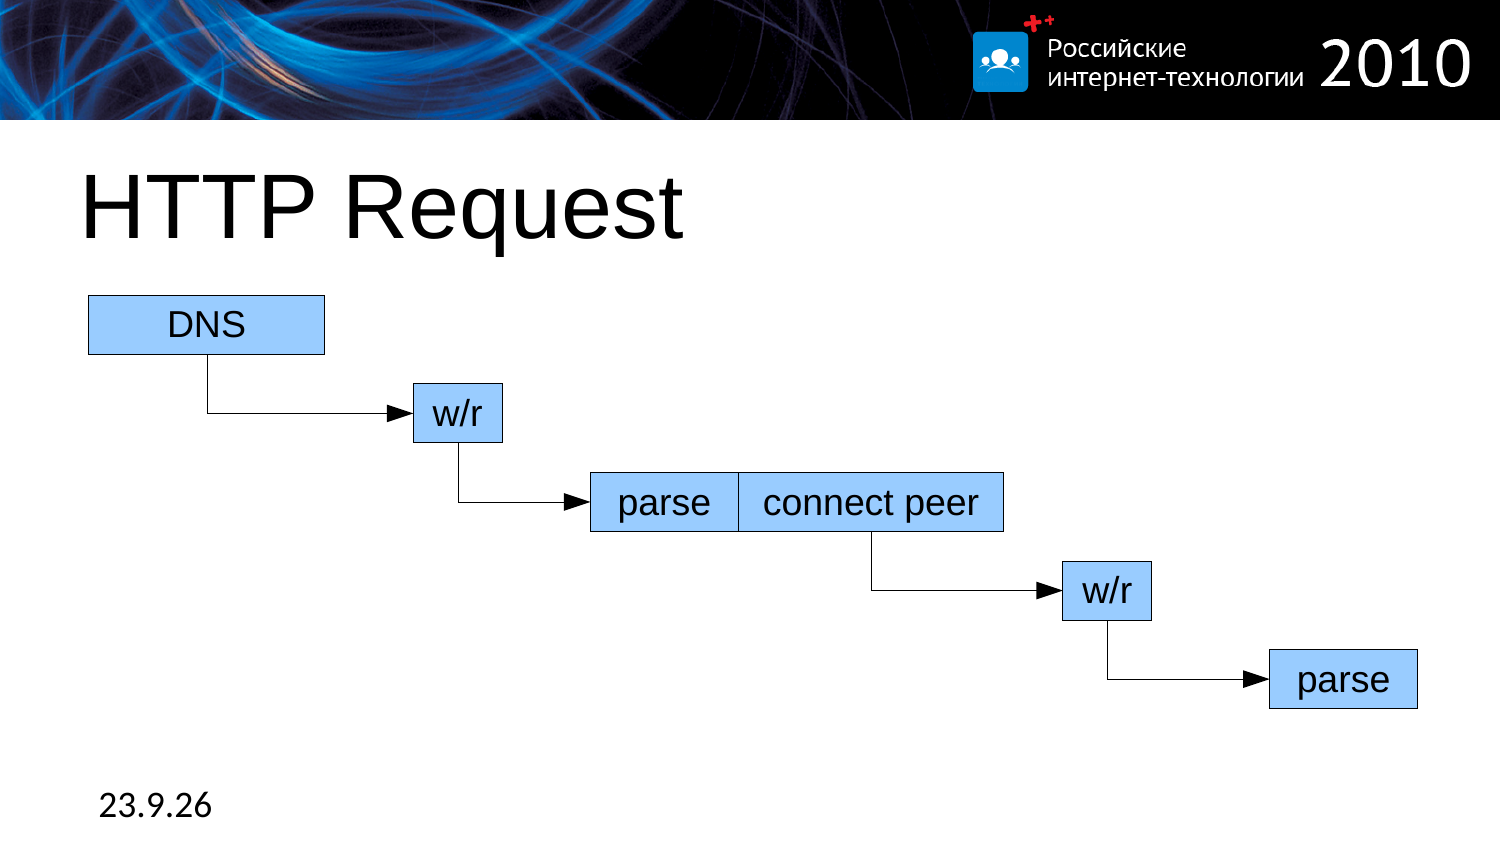

# HTTP Request
DNS
w/r
parse
connect peer
w/r
parse